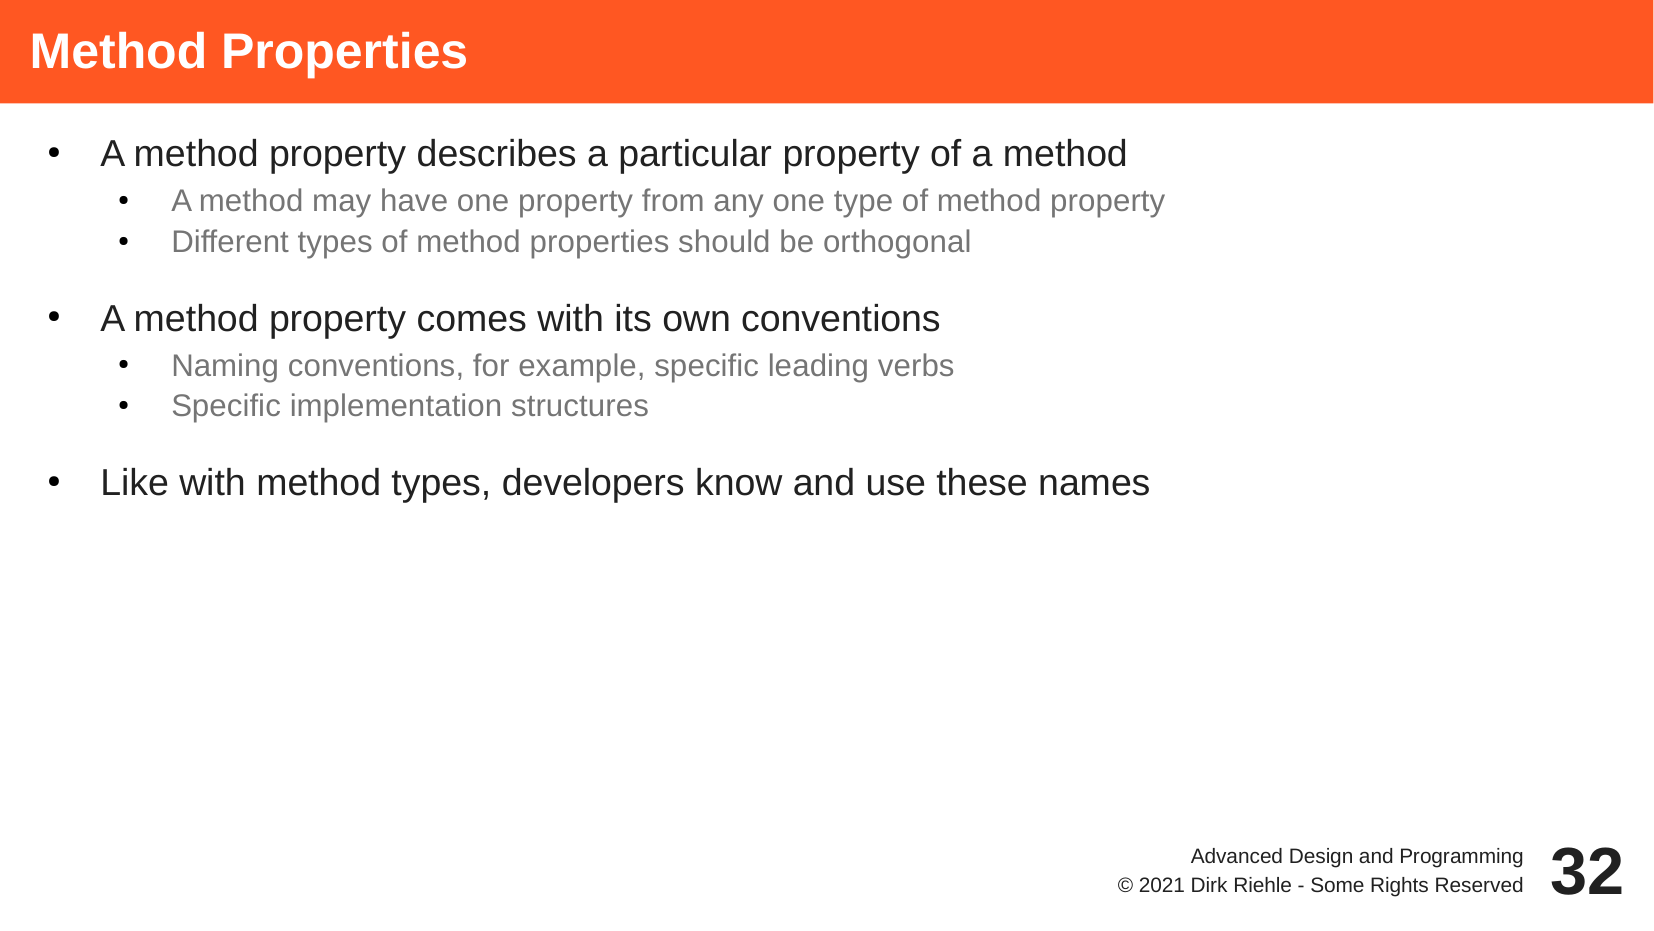

# Method Properties
A method property describes a particular property of a method
A method may have one property from any one type of method property
Different types of method properties should be orthogonal
A method property comes with its own conventions
Naming conventions, for example, specific leading verbs
Specific implementation structures
Like with method types, developers know and use these names
Advanced Design and Programming
32
© 2021 Dirk Riehle - Some Rights Reserved